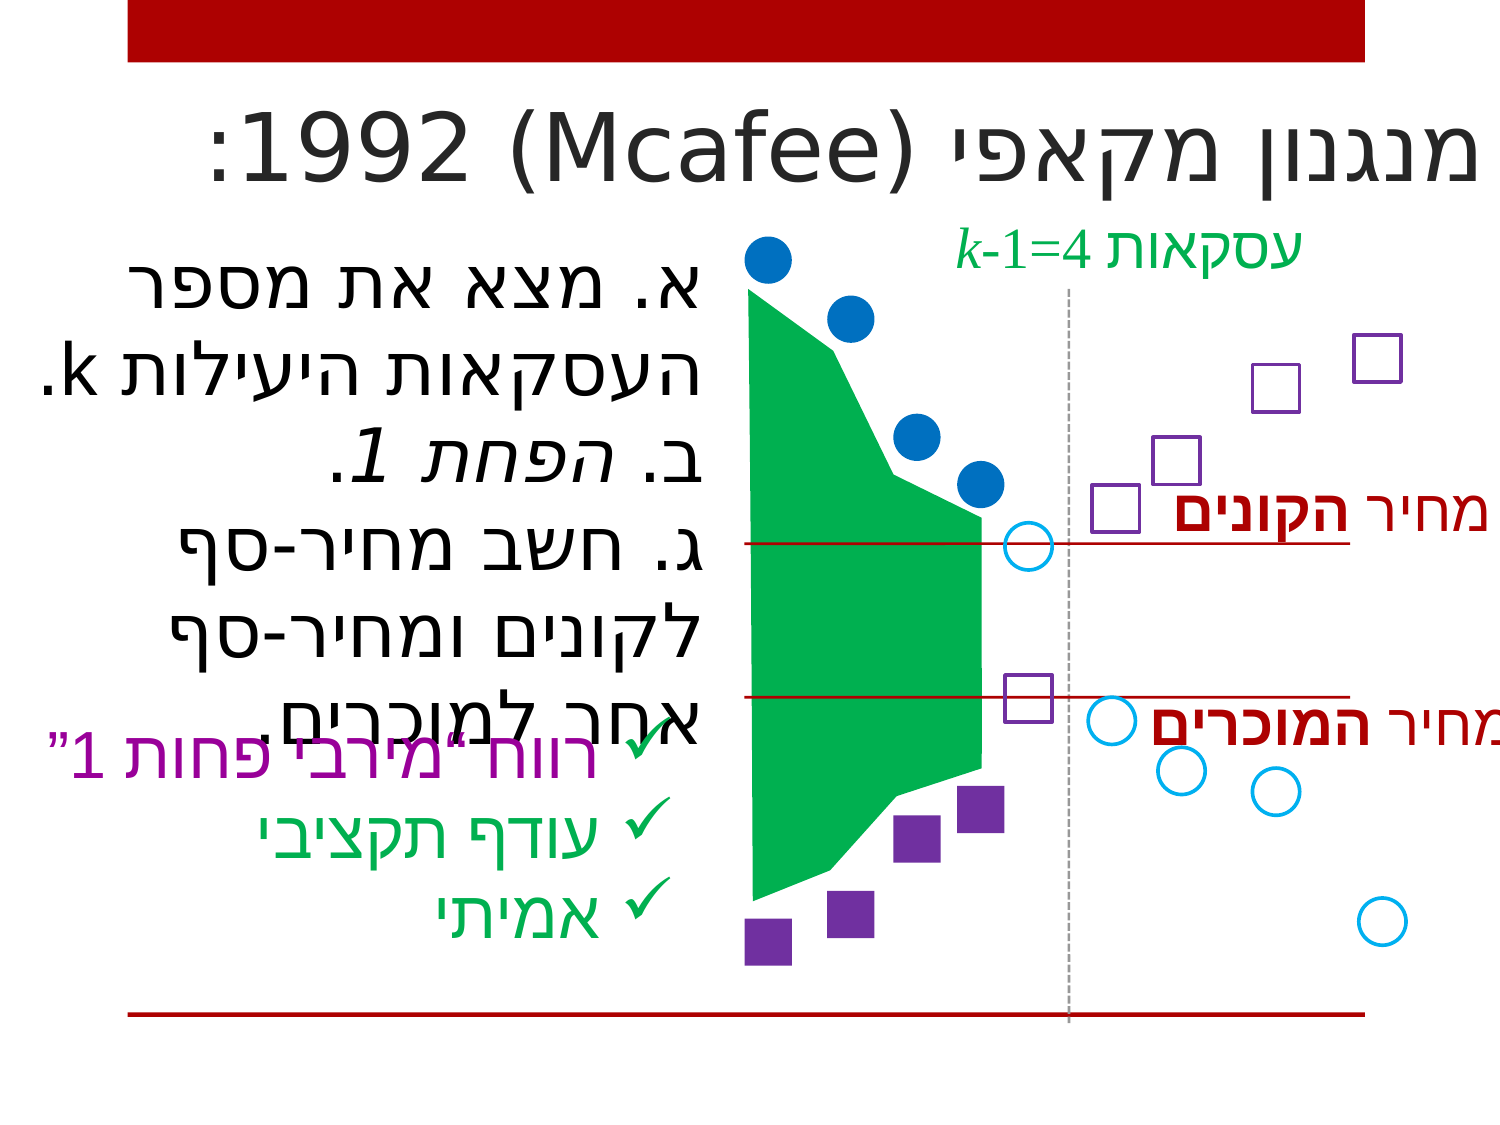

# מנגנון מקאפי (Mcafee) 1992:
k-1=4 עסקאות
א. מצא את מספר העסקאות היעילות k.
ב. הפחת 1.
ג. חשב מחיר-סף לקונים ומחיר-סף אחר למוכרים.
מחיר הקונים
מחיר המוכרים
רווח “מירבי פחות 1”
עודף תקציבי
אמיתי